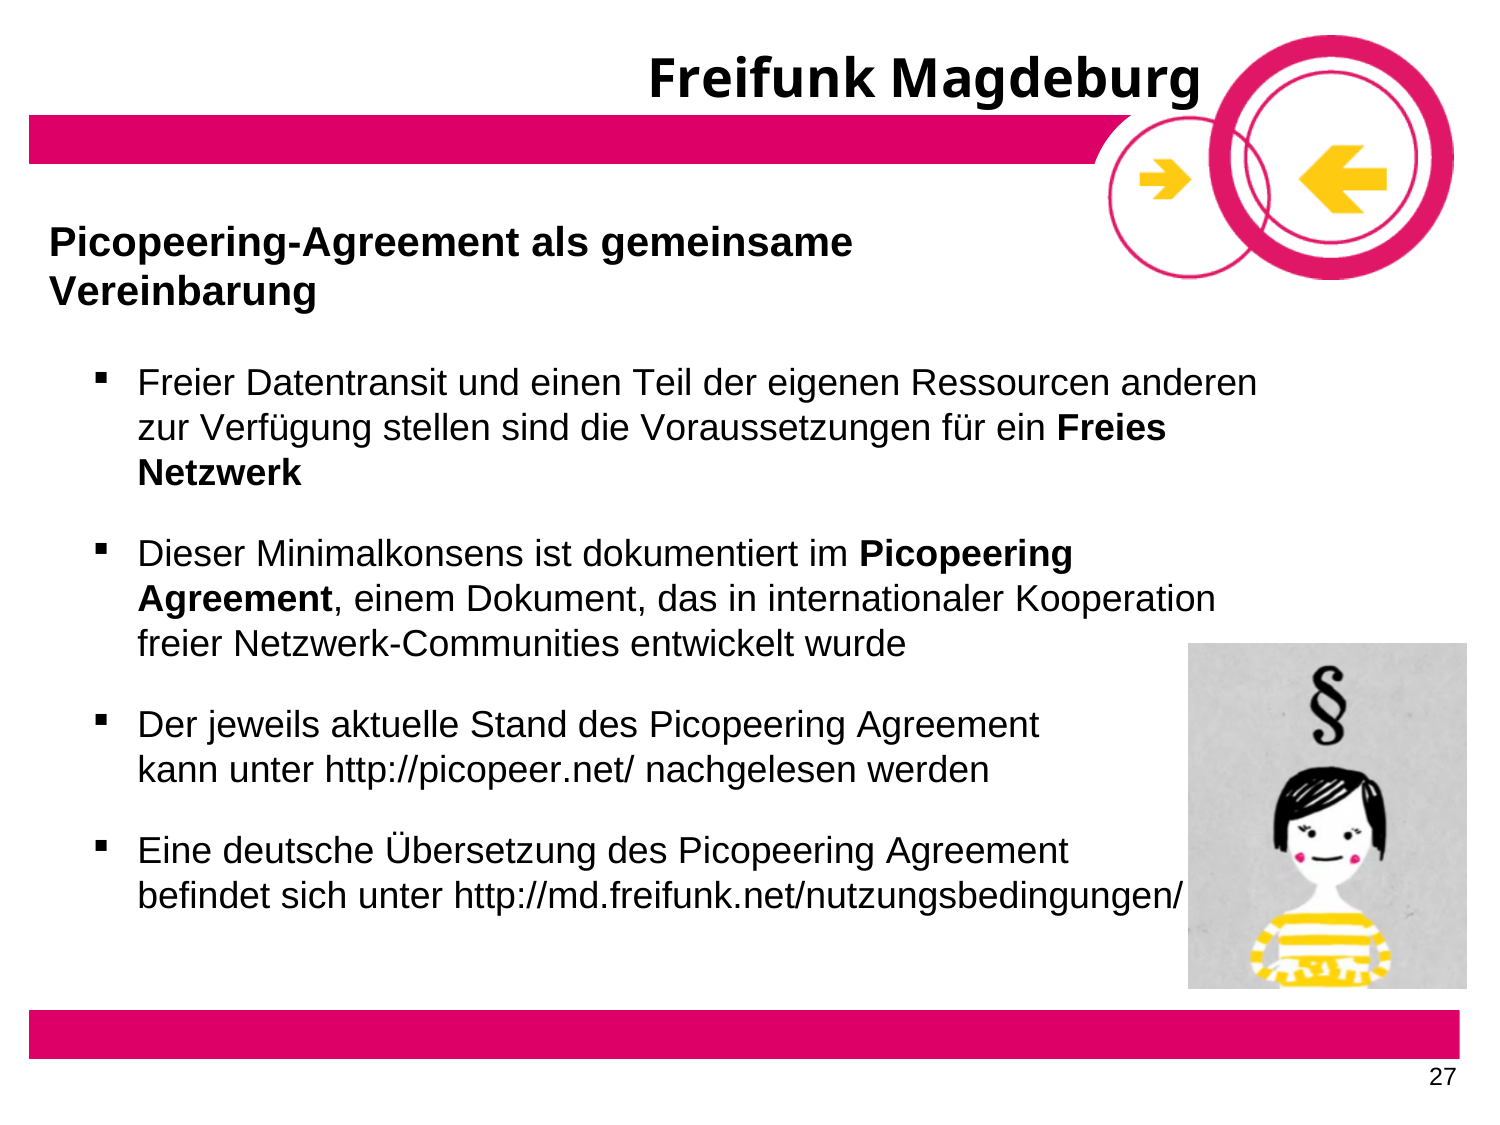

Picopeering-Agreement als gemeinsame Vereinbarung
Freier Datentransit und einen Teil der eigenen Ressourcen anderen zur Verfügung stellen sind die Voraussetzungen für ein Freies Netzwerk
Dieser Minimalkonsens ist dokumentiert im Picopeering Agreement, einem Dokument, das in internationaler Kooperation freier Netzwerk-Communities entwickelt wurde
Der jeweils aktuelle Stand des Picopeering Agreement
kann unter http://picopeer.net/ nachgelesen werden
Eine deutsche Übersetzung des Picopeering Agreement
befindet sich unter http://md.freifunk.net/nutzungsbedingungen/
27